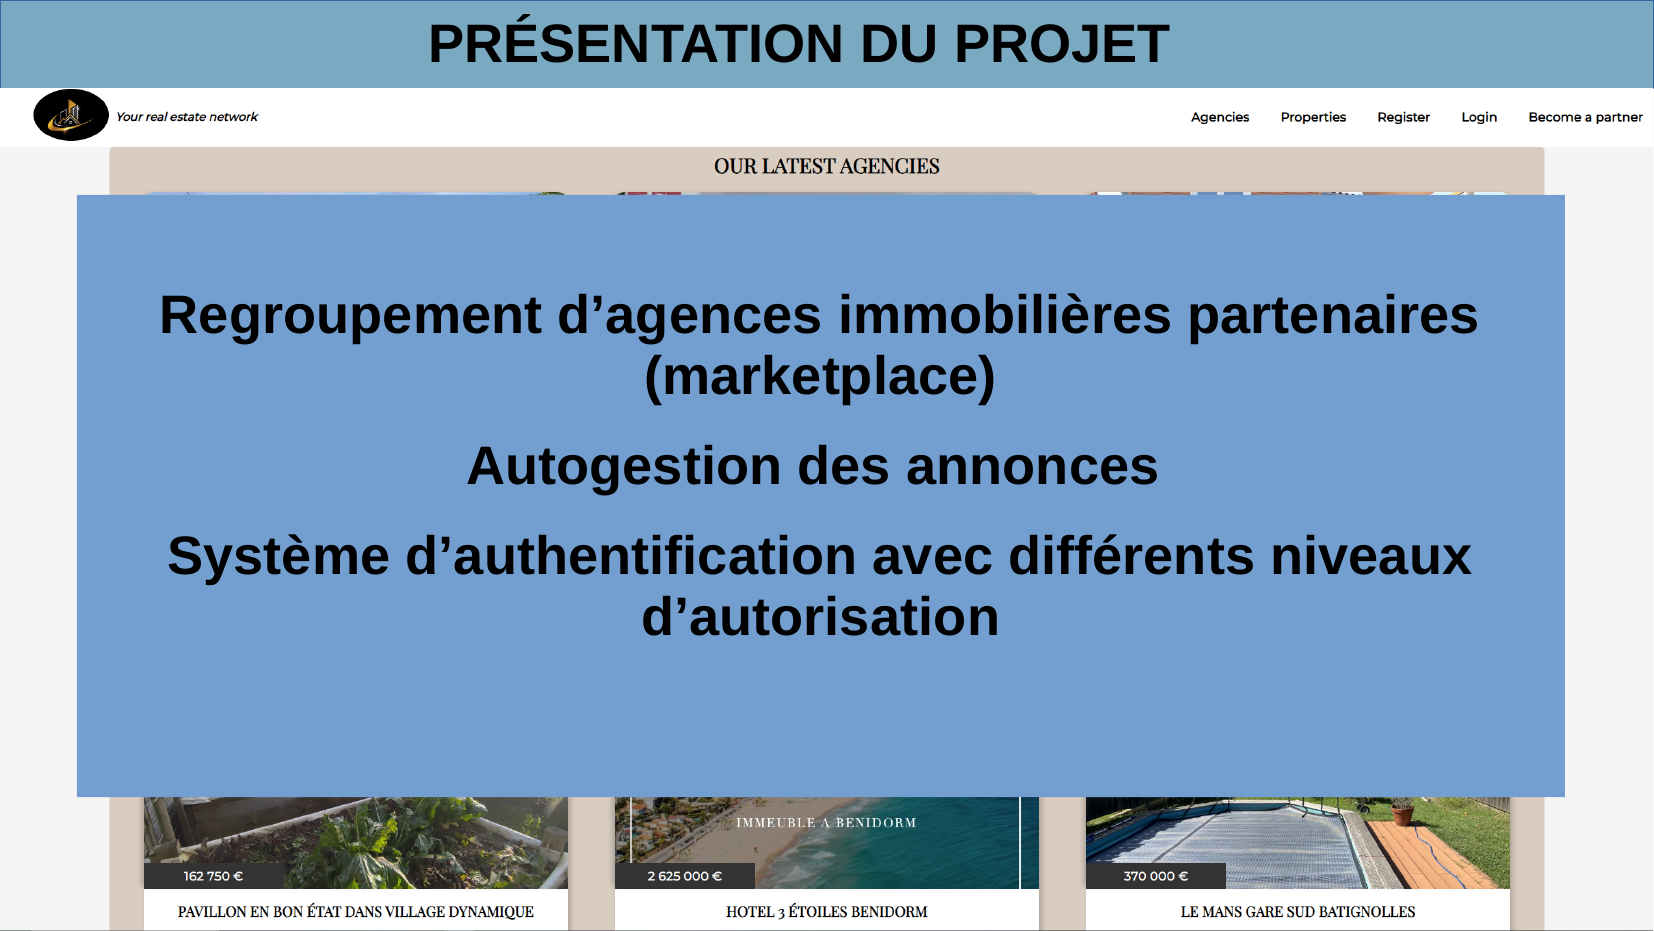

PRÉSENTATION DU PROJET
# Regroupement d’agences immobilières partenaires (marketplace)
Autogestion des annonces
Système d’authentification avec différents niveaux d’autorisation